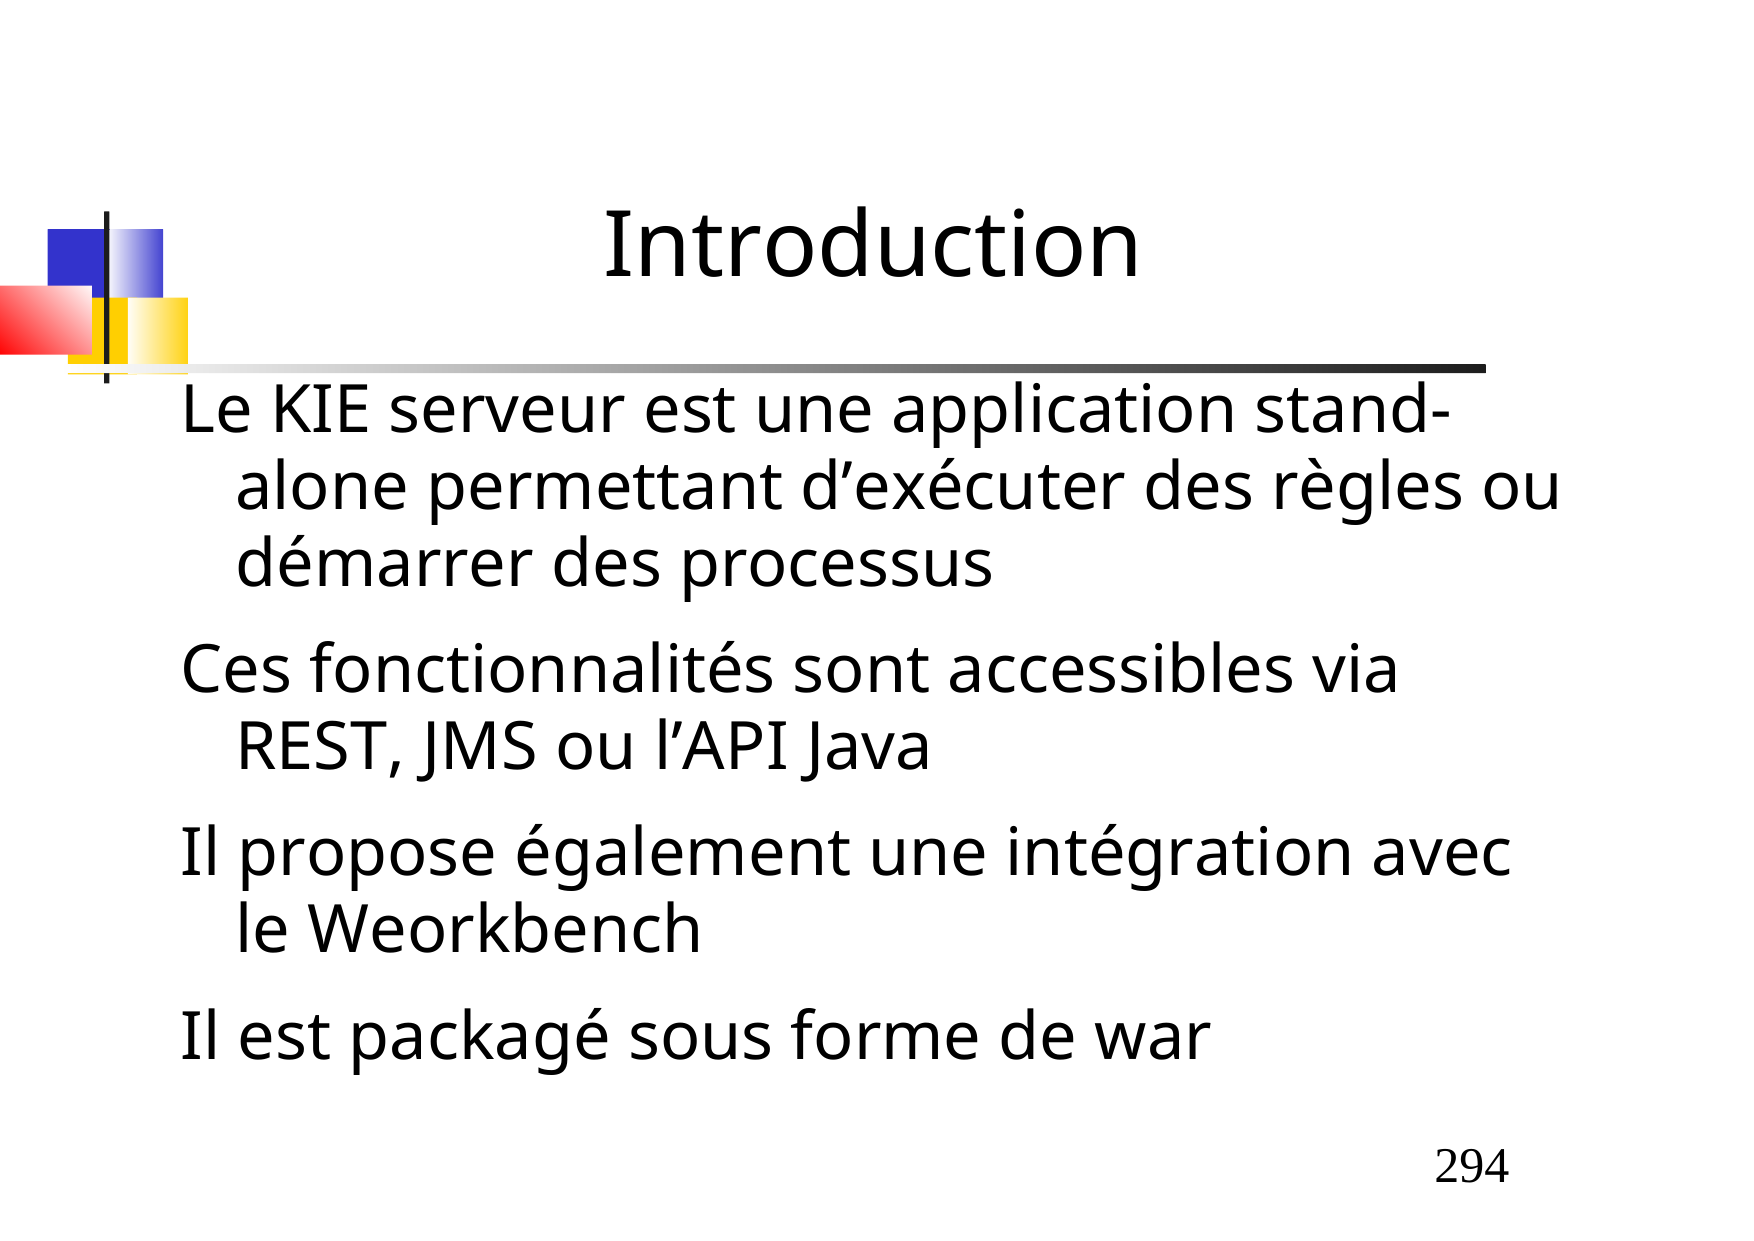

# Introduction
Le KIE serveur est une application stand-alone permettant d’exécuter des règles ou démarrer des processus
Ces fonctionnalités sont accessibles via REST, JMS ou l’API Java
Il propose également une intégration avec le Weorkbench
Il est packagé sous forme de war